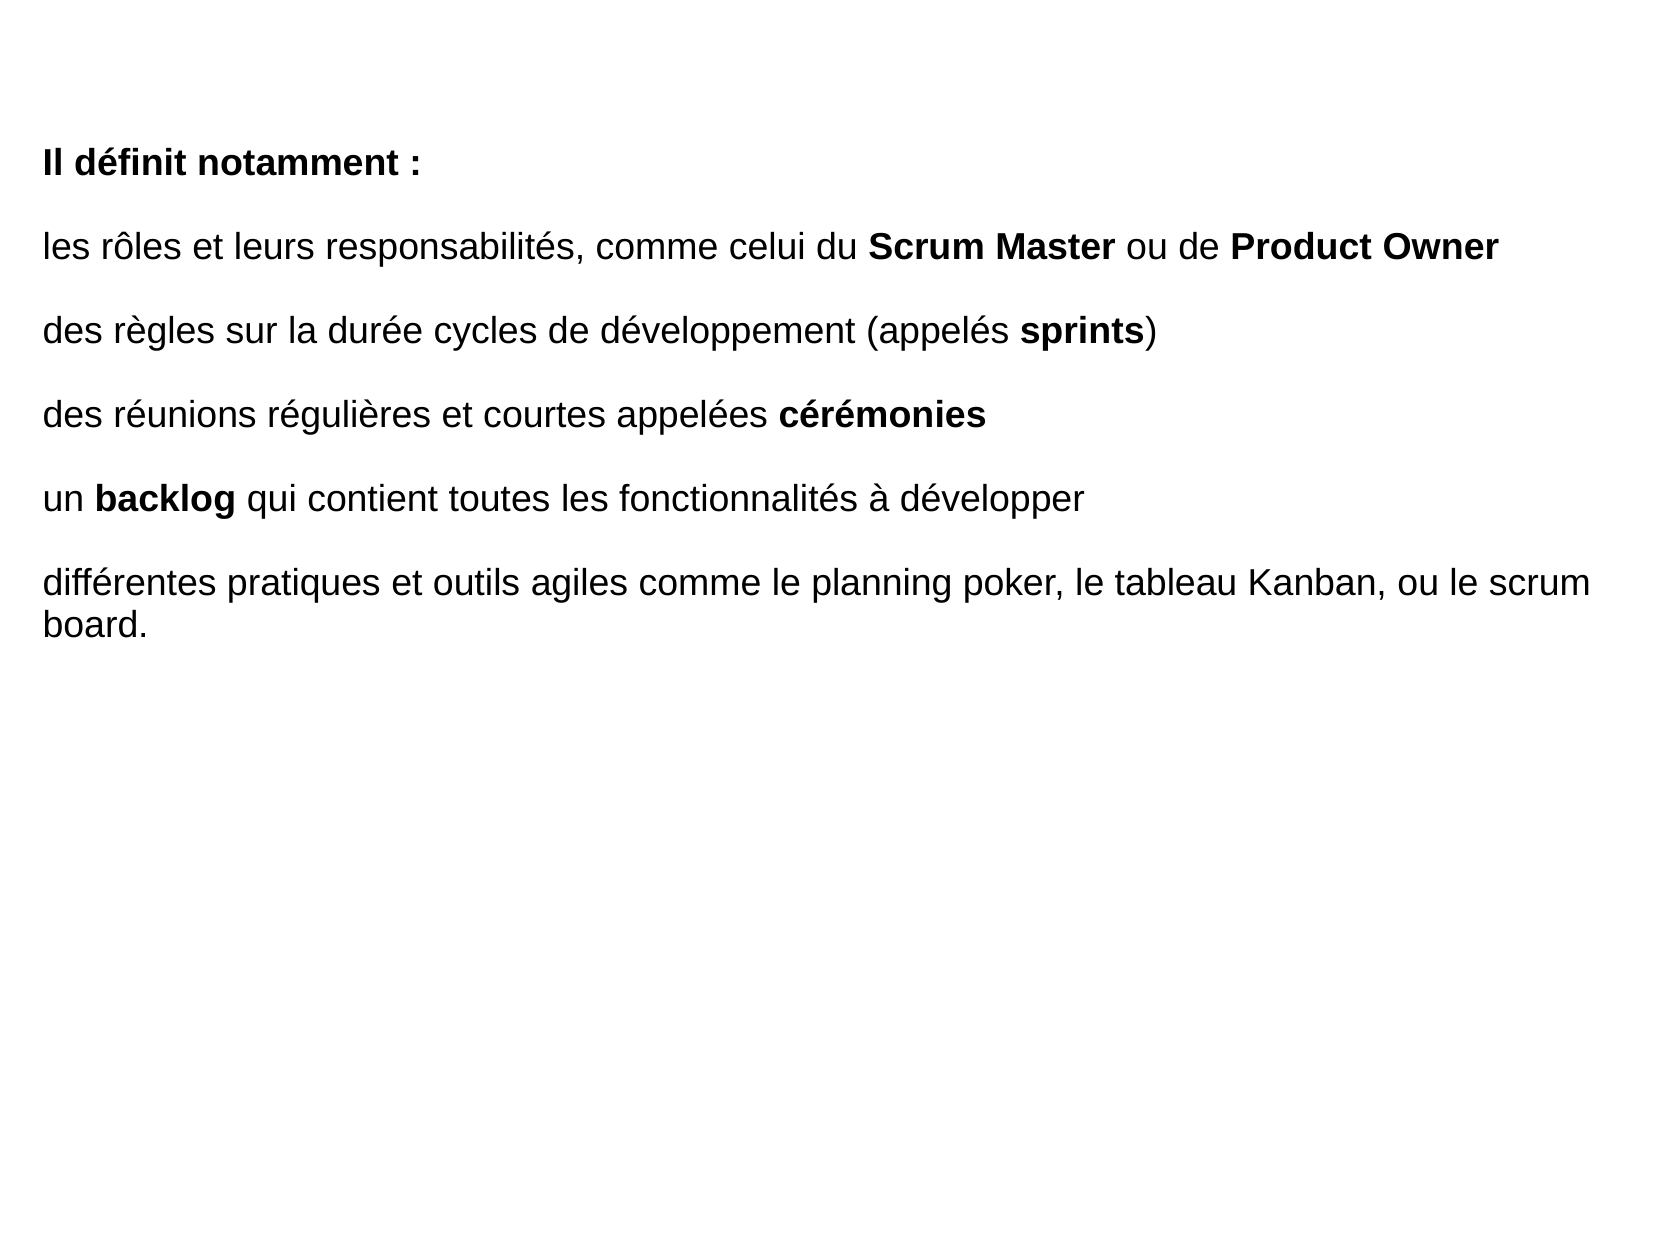

Il définit notamment :
les rôles et leurs responsabilités, comme celui du Scrum Master ou de Product Owner
des règles sur la durée cycles de développement (appelés sprints)
des réunions régulières et courtes appelées cérémonies
un backlog qui contient toutes les fonctionnalités à développer
différentes pratiques et outils agiles comme le planning poker, le tableau Kanban, ou le scrum board.